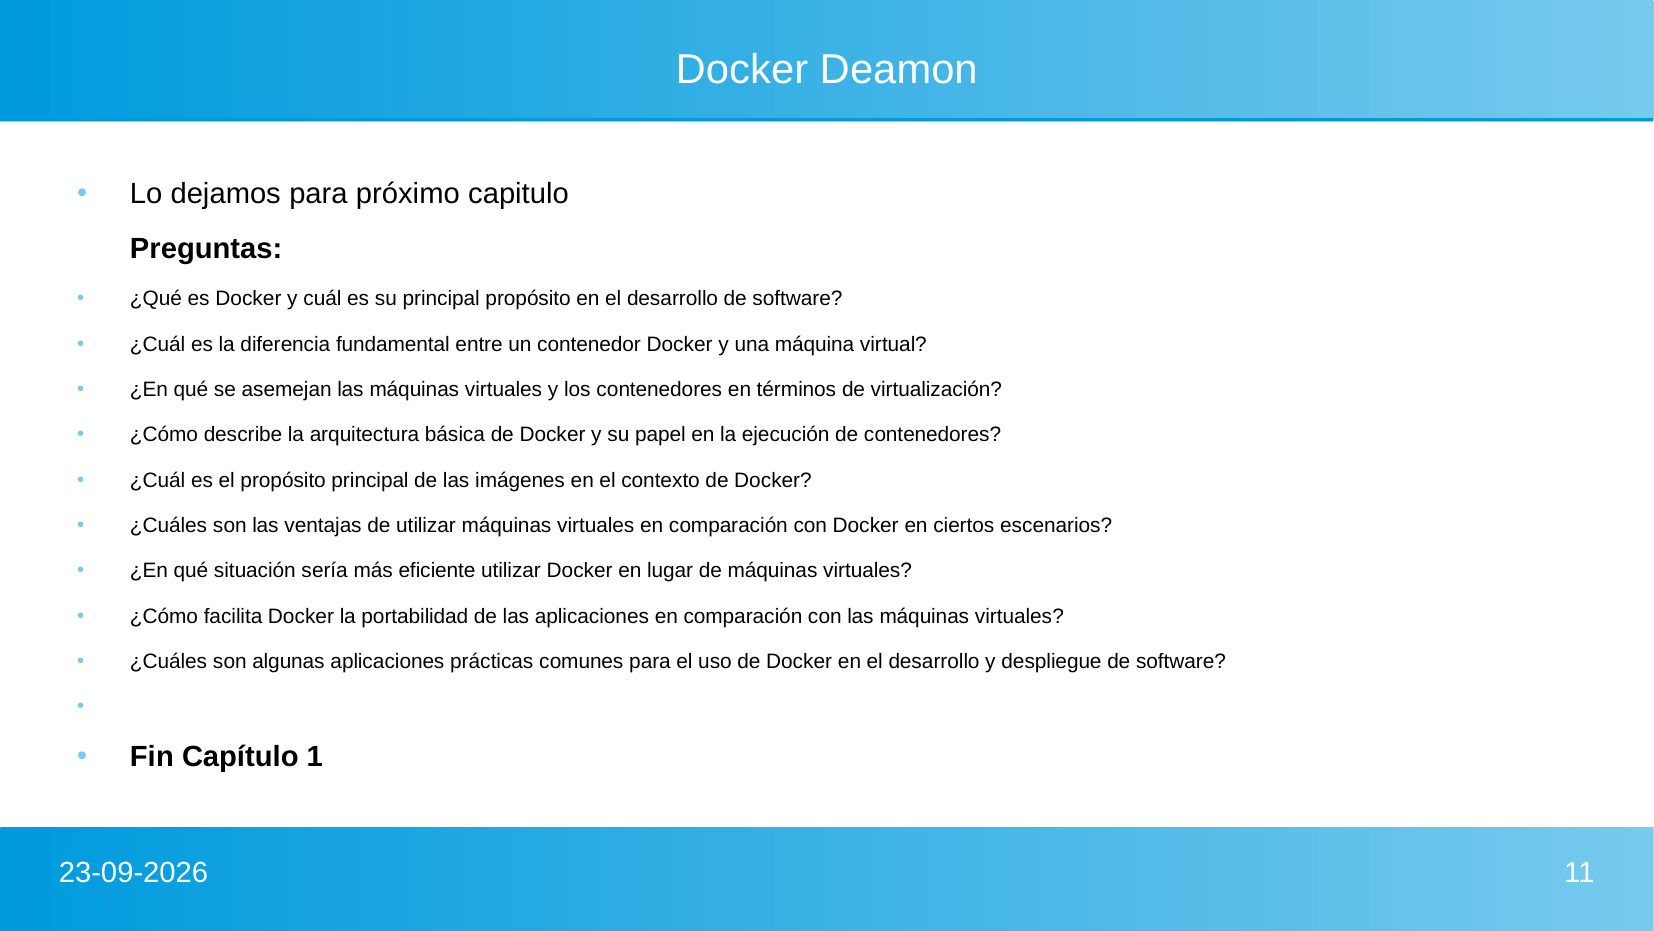

# Docker Deamon
Lo dejamos para próximo capitulo
Preguntas:
¿Qué es Docker y cuál es su principal propósito en el desarrollo de software?
¿Cuál es la diferencia fundamental entre un contenedor Docker y una máquina virtual?
¿En qué se asemejan las máquinas virtuales y los contenedores en términos de virtualización?
¿Cómo describe la arquitectura básica de Docker y su papel en la ejecución de contenedores?
¿Cuál es el propósito principal de las imágenes en el contexto de Docker?
¿Cuáles son las ventajas de utilizar máquinas virtuales en comparación con Docker en ciertos escenarios?
¿En qué situación sería más eficiente utilizar Docker en lugar de máquinas virtuales?
¿Cómo facilita Docker la portabilidad de las aplicaciones en comparación con las máquinas virtuales?
¿Cuáles son algunas aplicaciones prácticas comunes para el uso de Docker en el desarrollo y despliegue de software?
Fin Capítulo 1
11